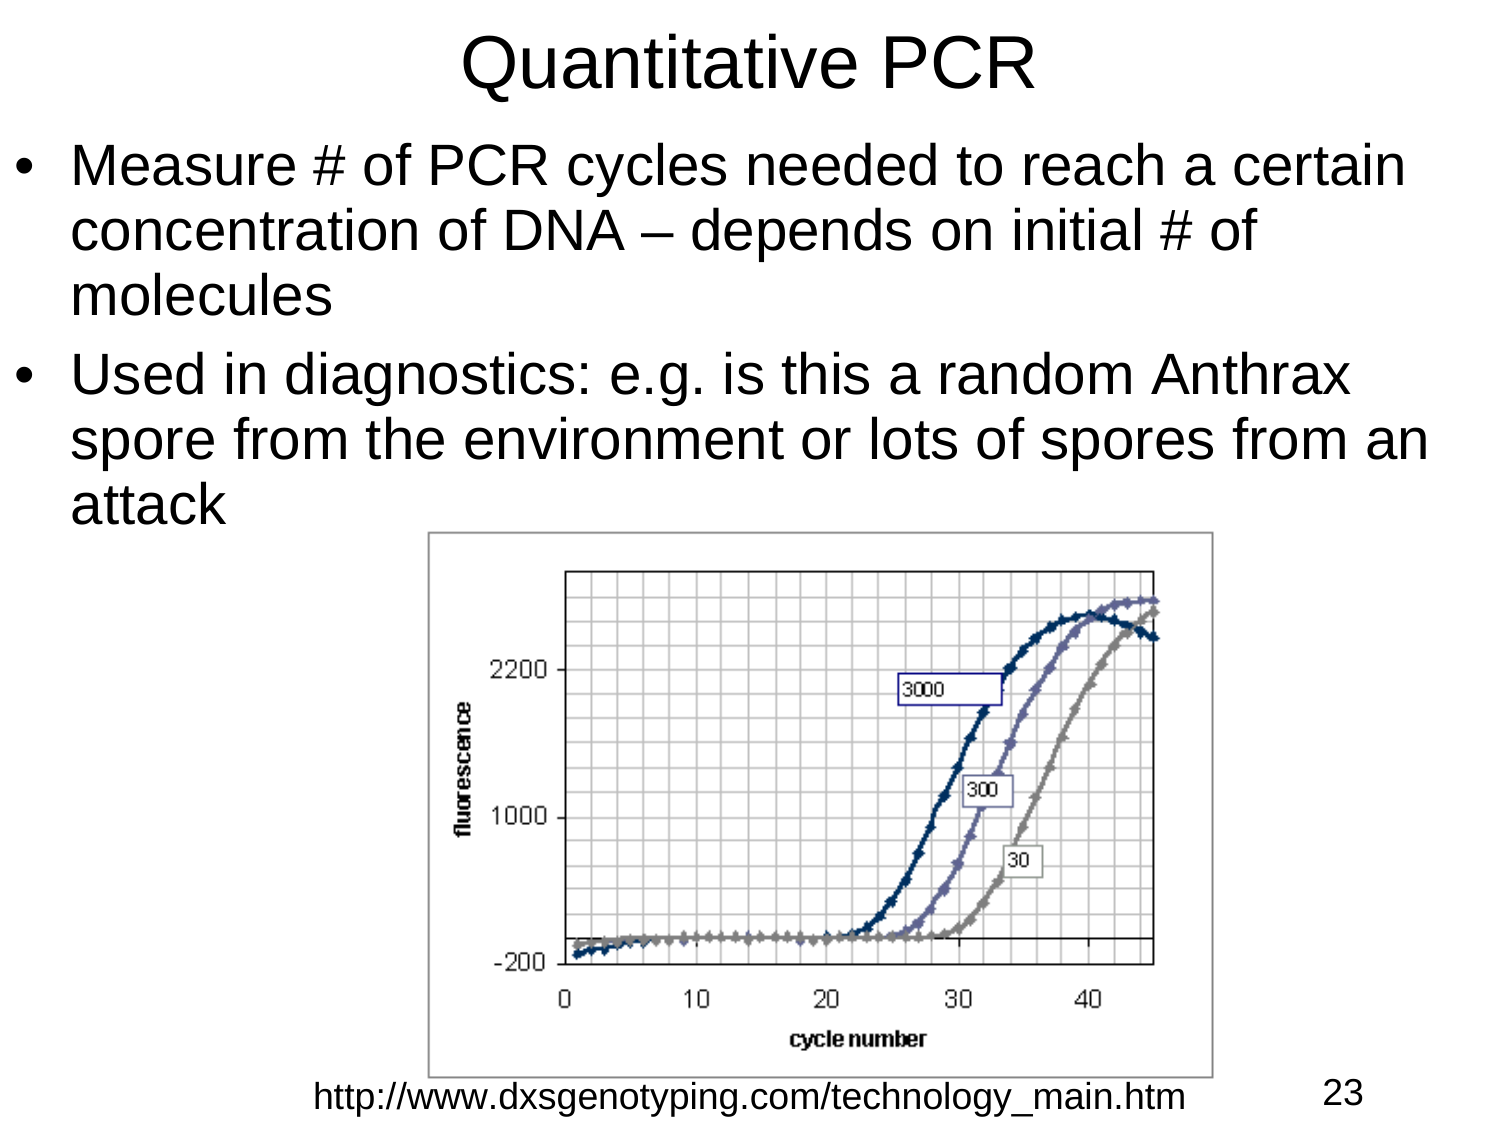

# Quantitative PCR
Measure # of PCR cycles needed to reach a certain concentration of DNA – depends on initial # of molecules
Used in diagnostics: e.g. is this a random Anthrax spore from the environment or lots of spores from an attack
http://www.dxsgenotyping.com/technology_main.htm
23